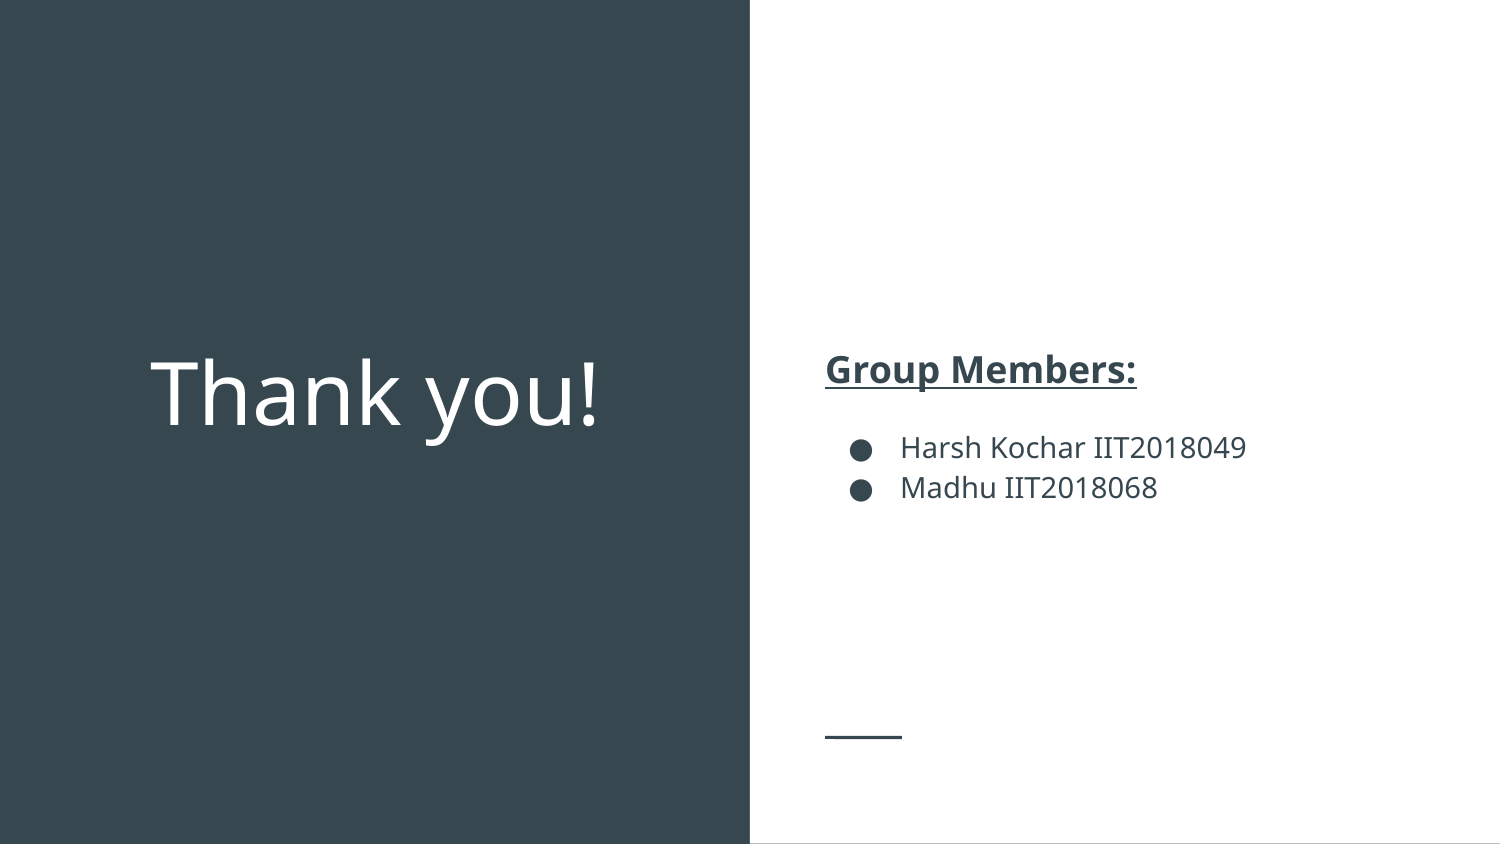

Group Members:
Harsh Kochar IIT2018049
Madhu IIT2018068
# Thank you!